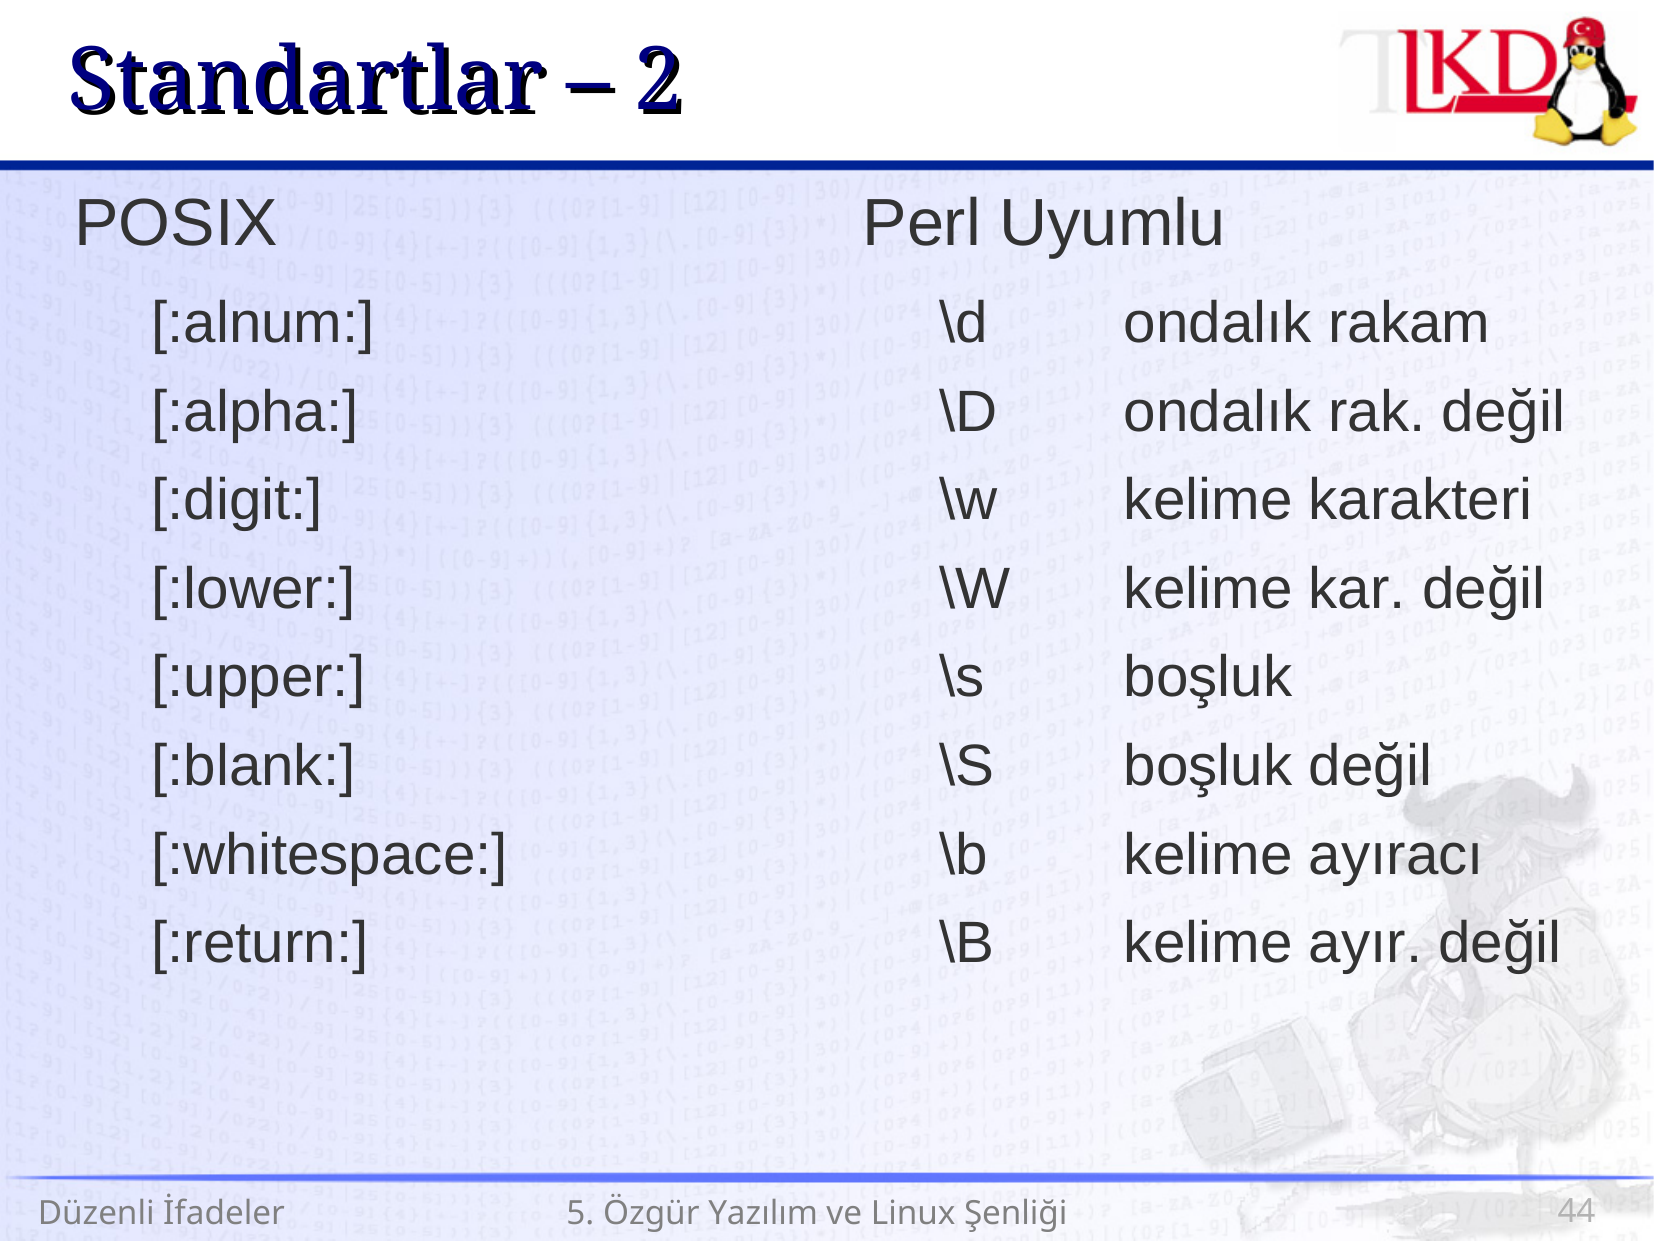

# Standartlar – 2
POSIX
[:alnum:]
[:alpha:]
[:digit:]
[:lower:]
[:upper:]
[:blank:]
[:whitespace:]
[:return:]
Perl Uyumlu
\d	ondalık rakam
\D	ondalık rak. değil
\w	kelime karakteri
\W	kelime kar. değil
\s	boşluk
\S	boşluk değil
\b	kelime ayıracı
\B	kelime ayır. değil